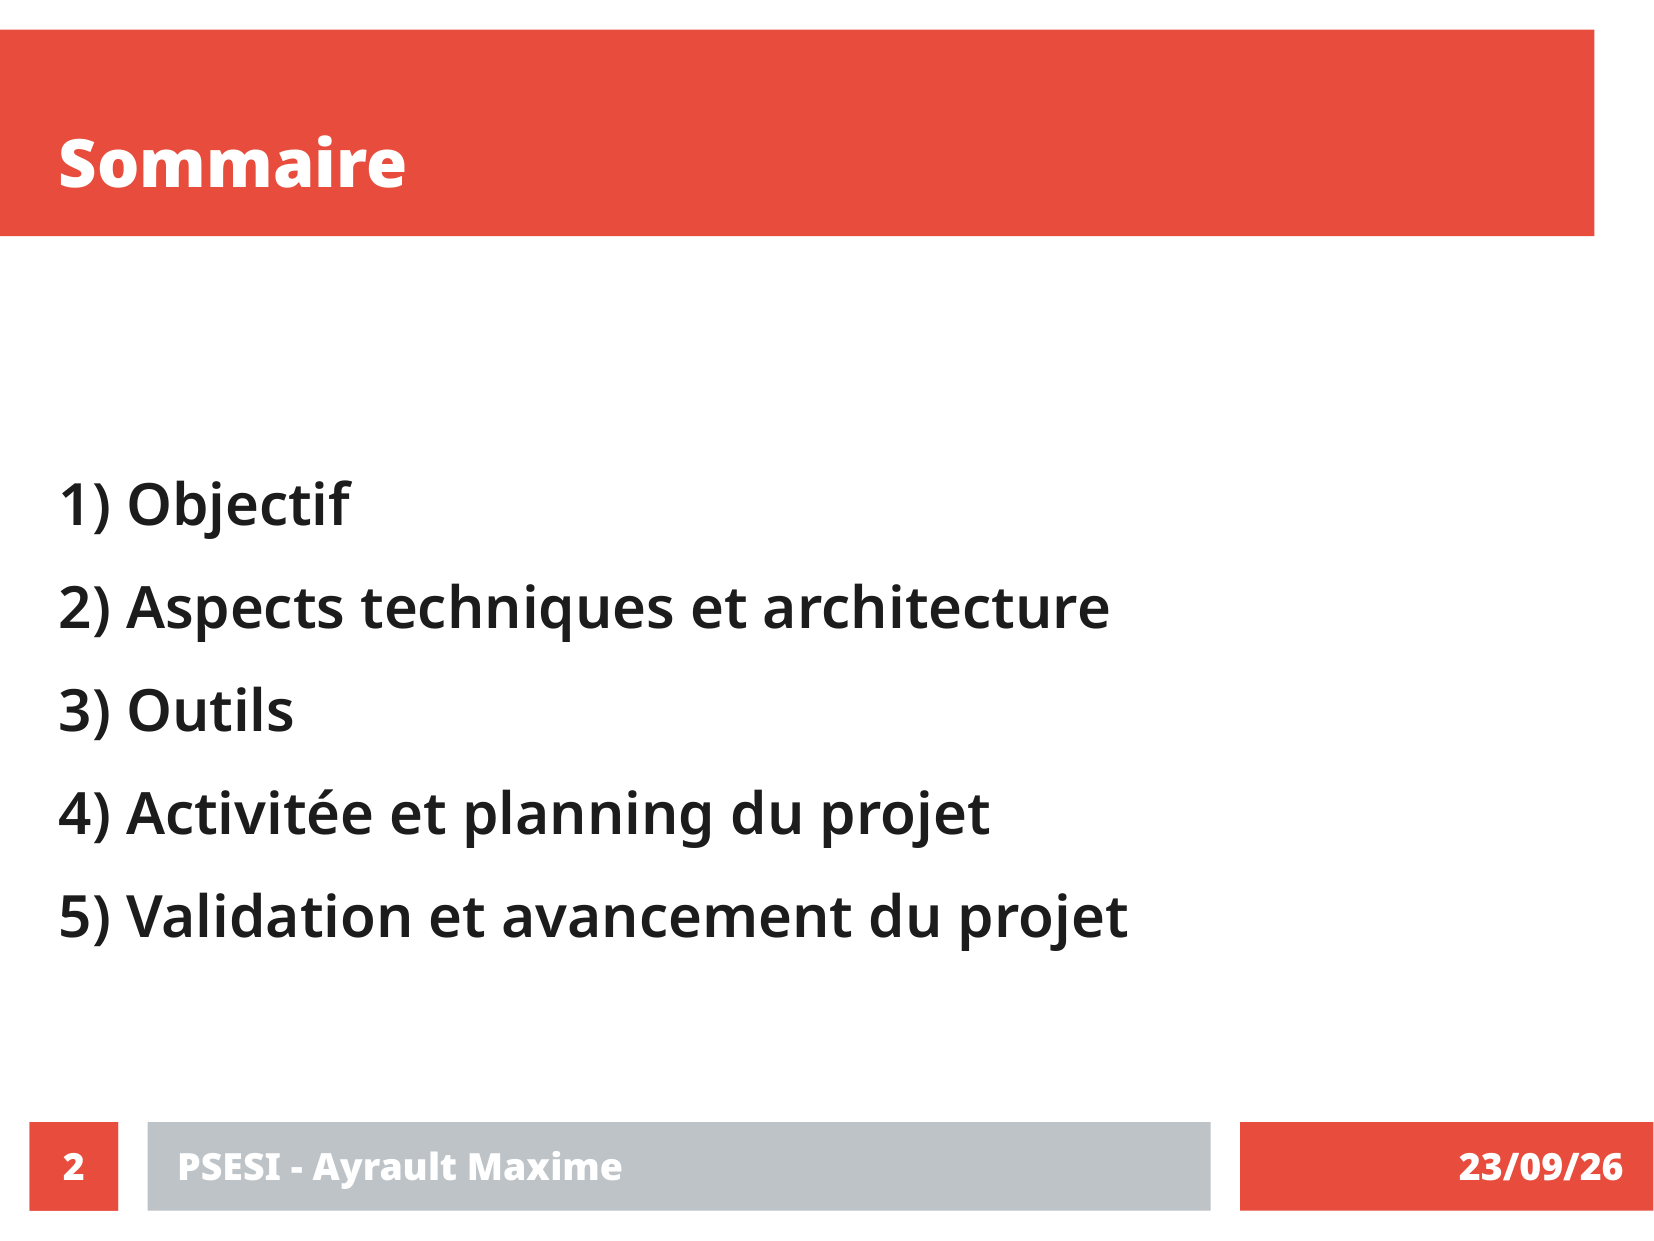

# Sommaire
1) Objectif
2) Aspects techniques et architecture
3) Outils
4) Activitée et planning du projet
5) Validation et avancement du projet
2
PSESI - Ayrault Maxime